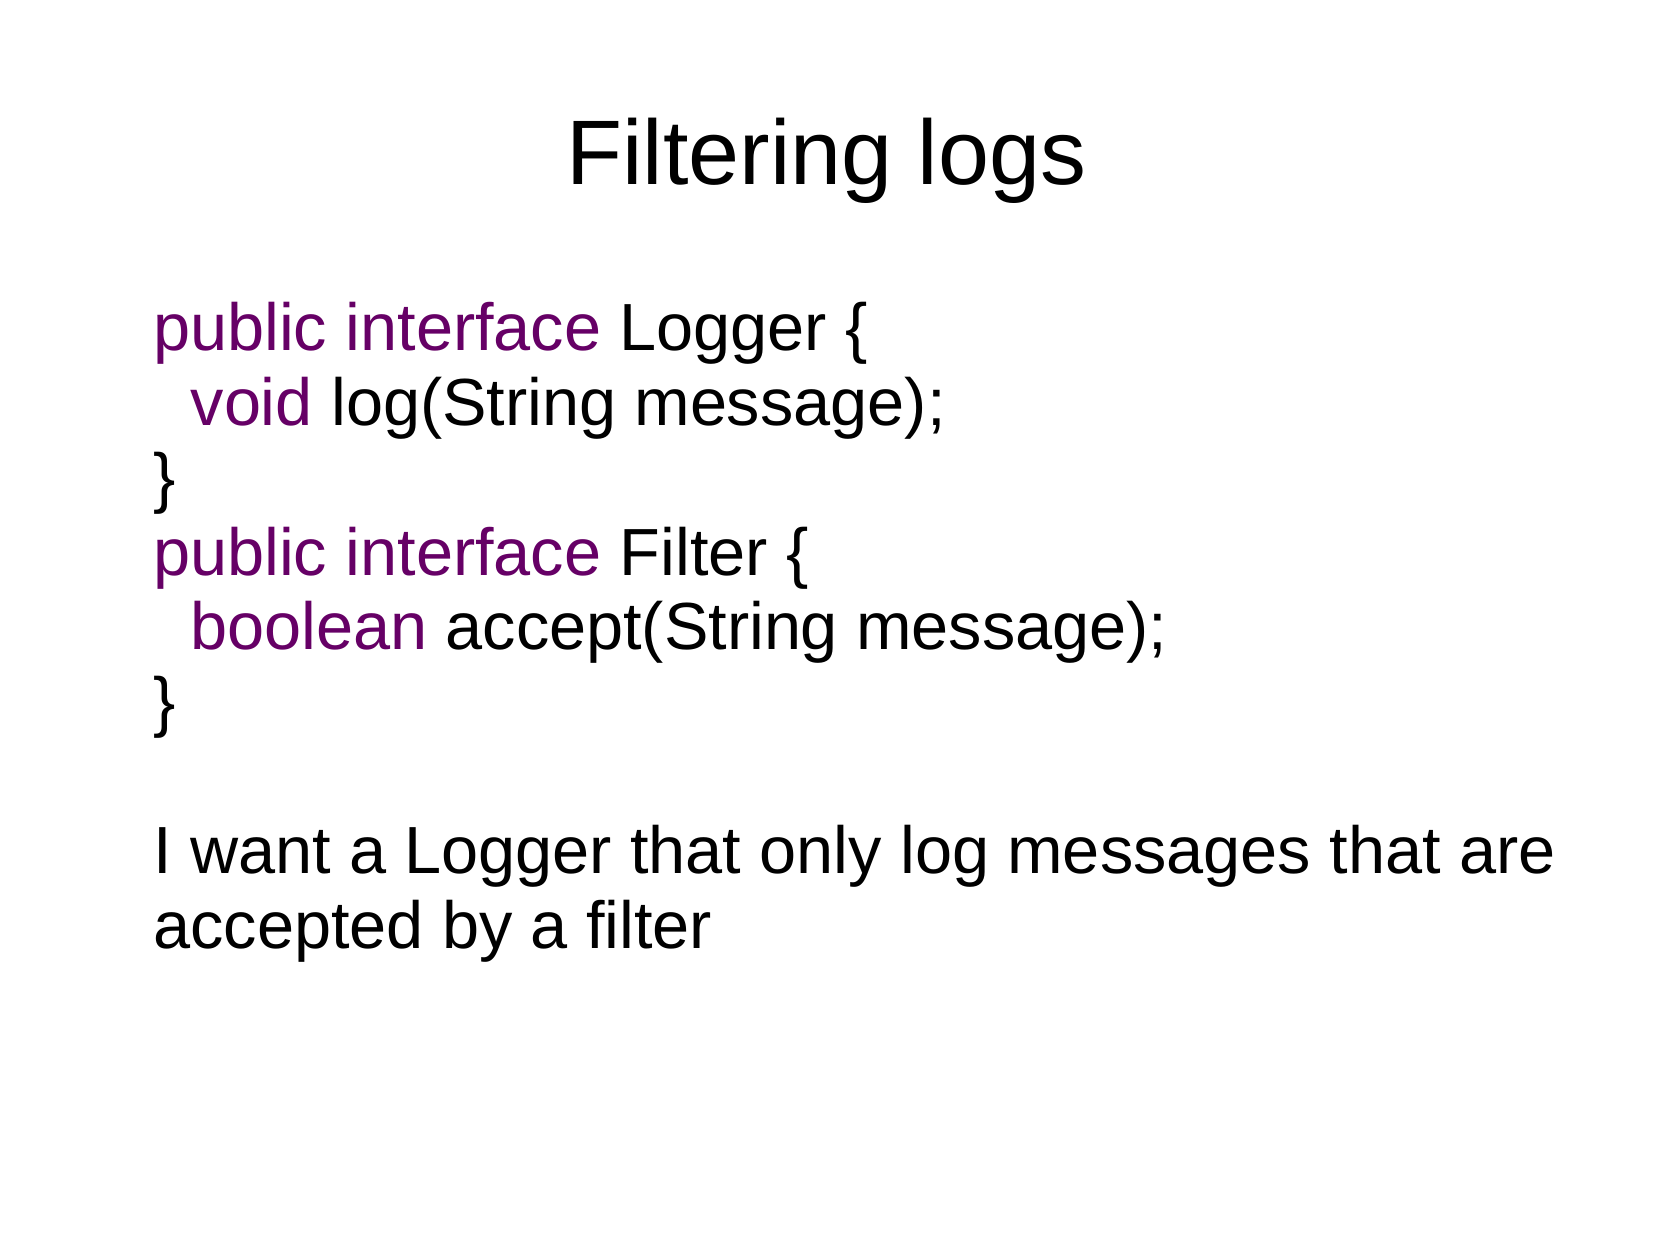

# Filtering logs
public interface Logger {
 void log(String message);
}
public interface Filter {
 boolean accept(String message);
}
I want a Logger that only log messages that are accepted by a filter